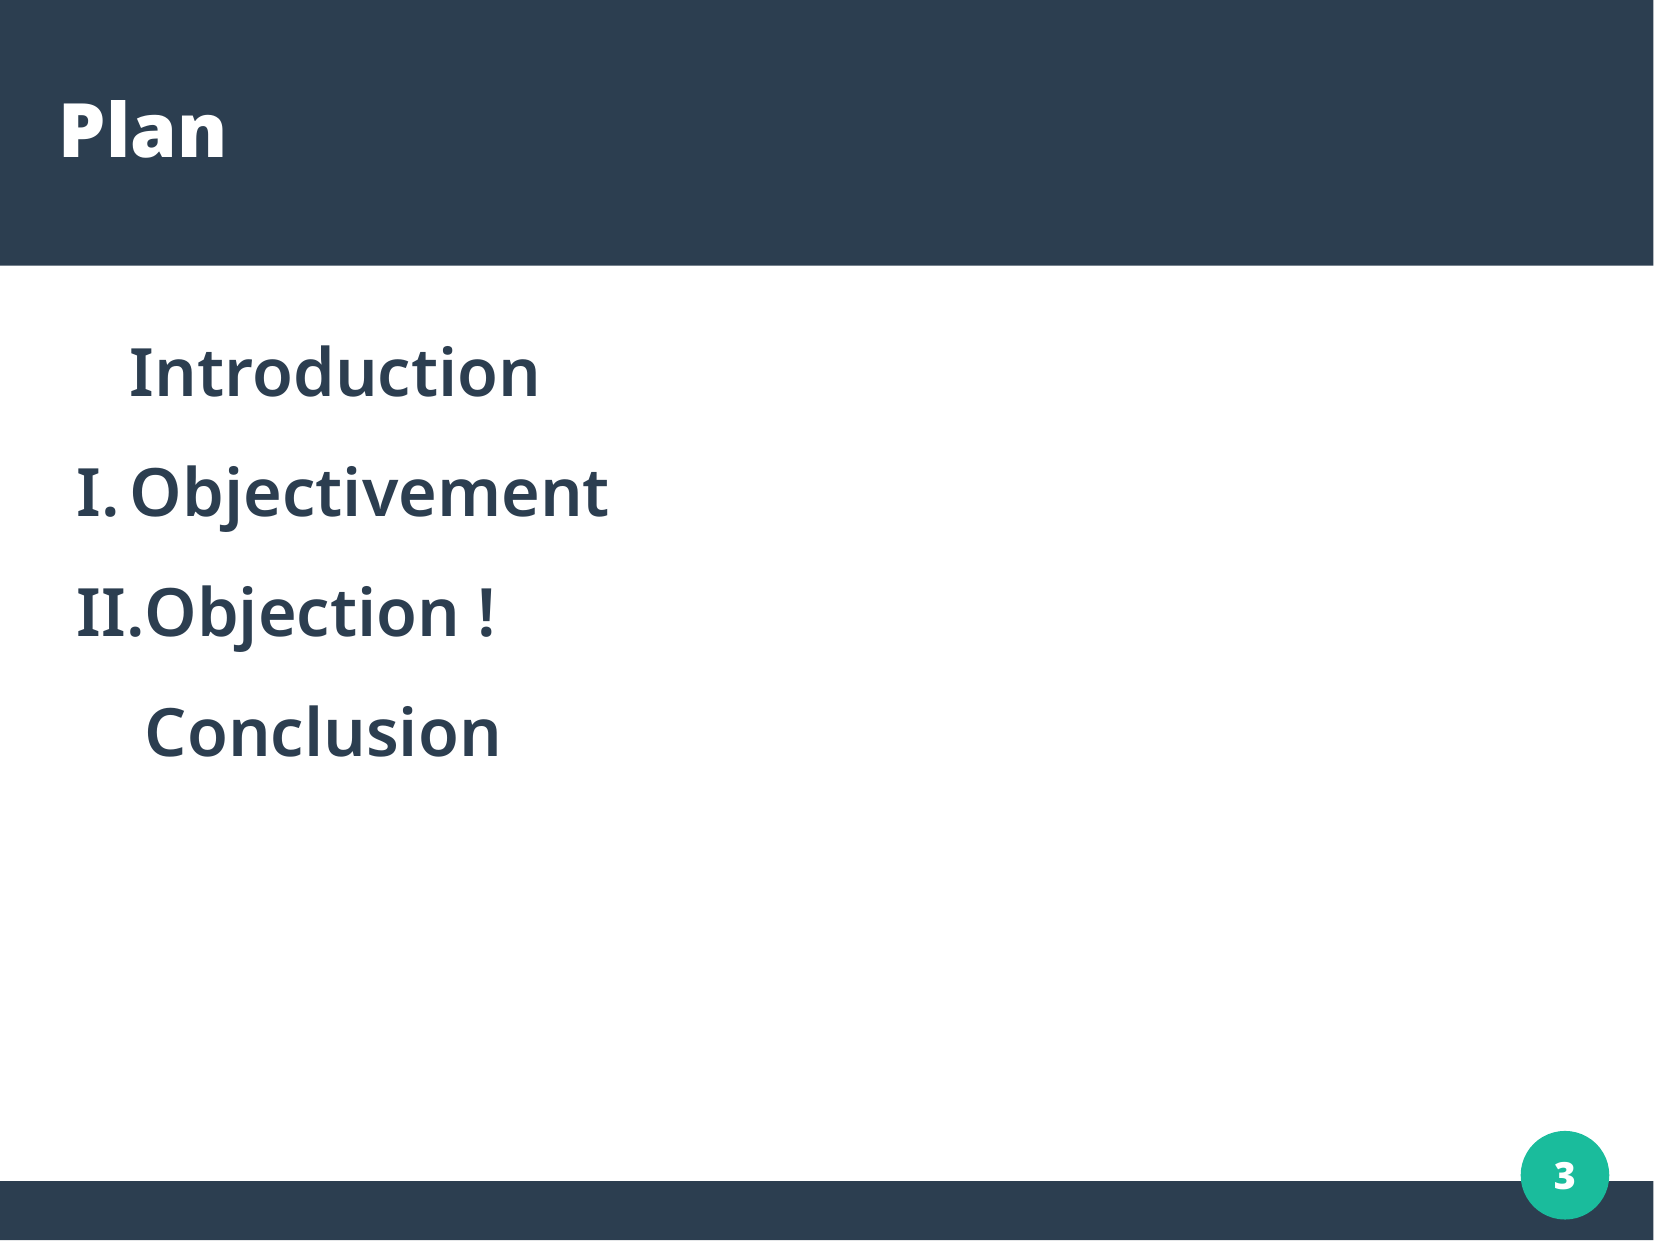

# Plan
Introduction
Objectivement
Objection !
Conclusion
3